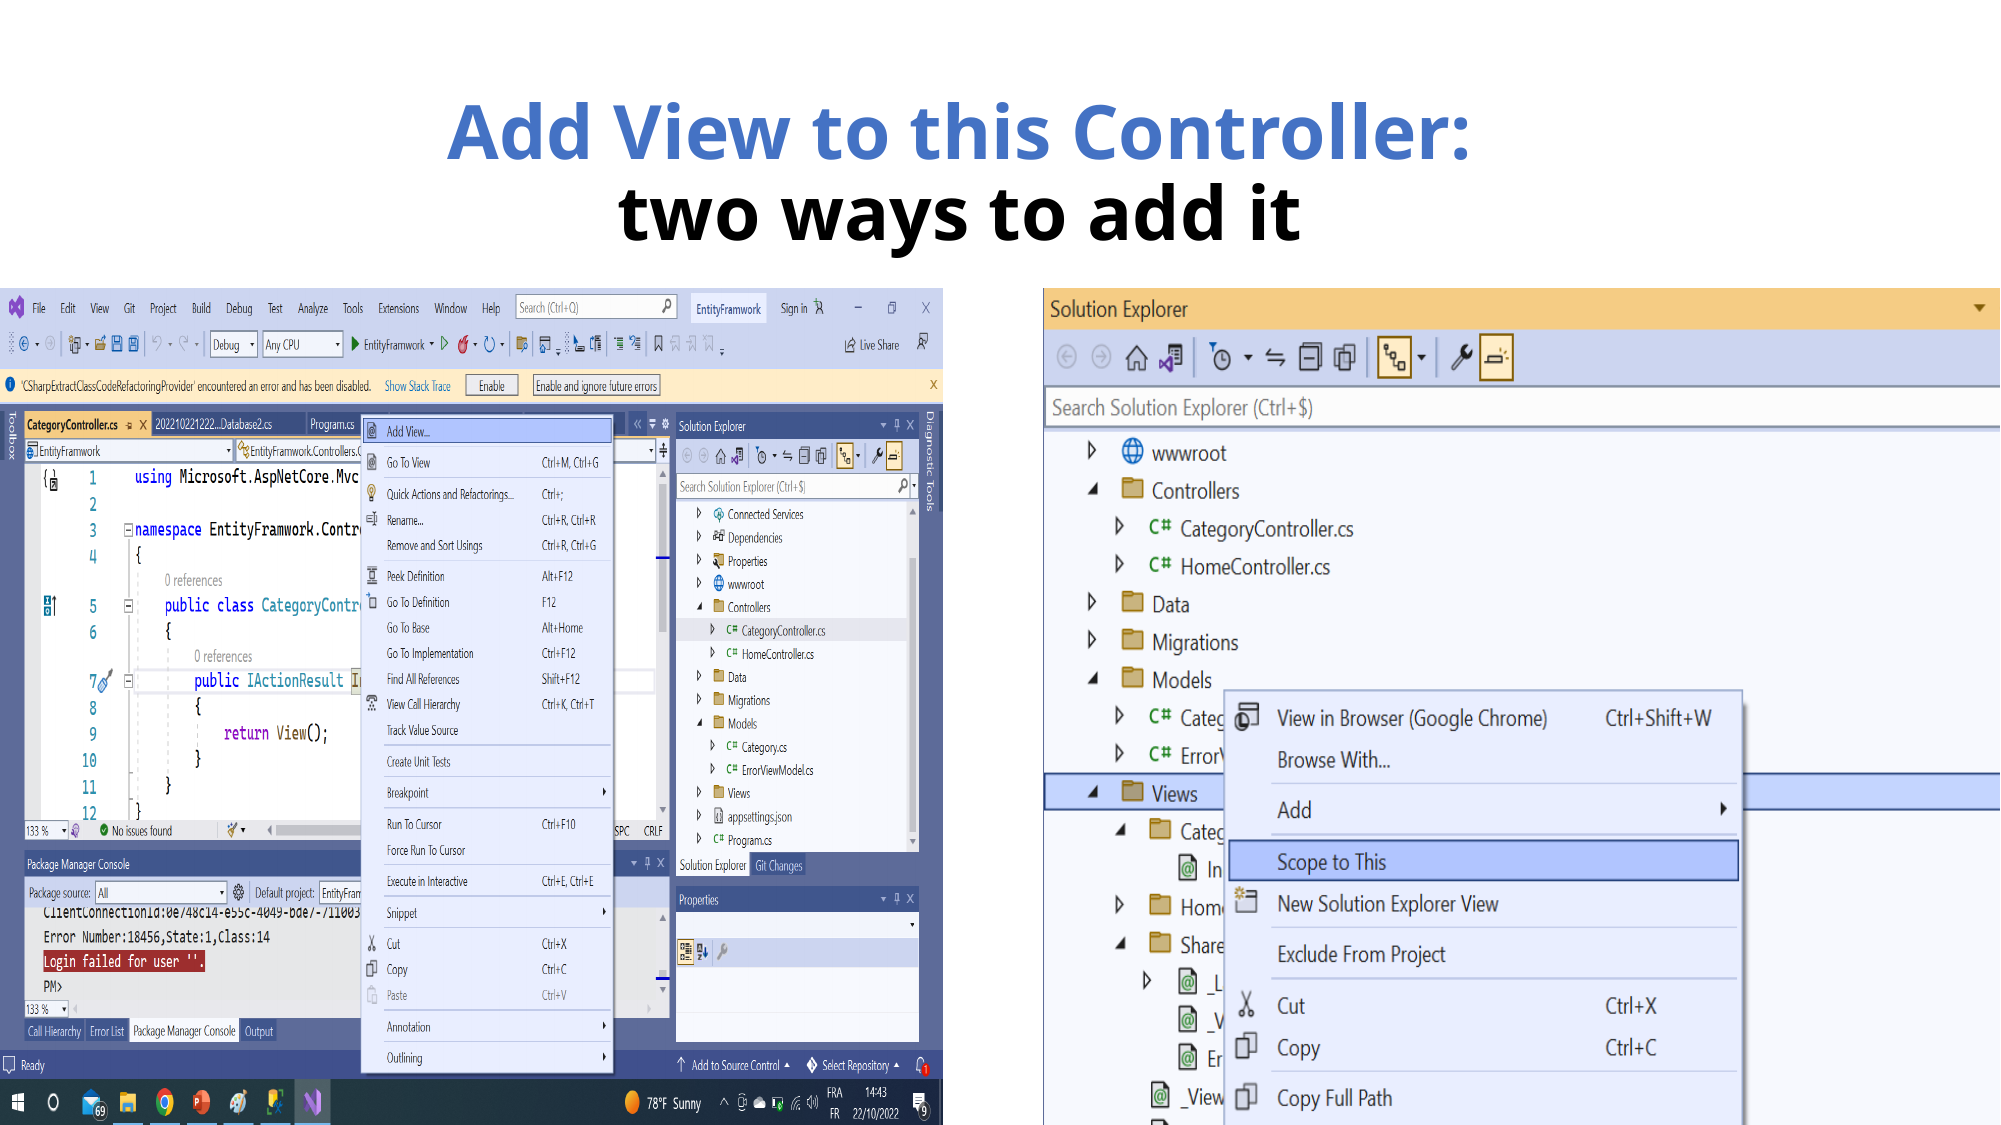

# Add View to this Controller: two ways to add it